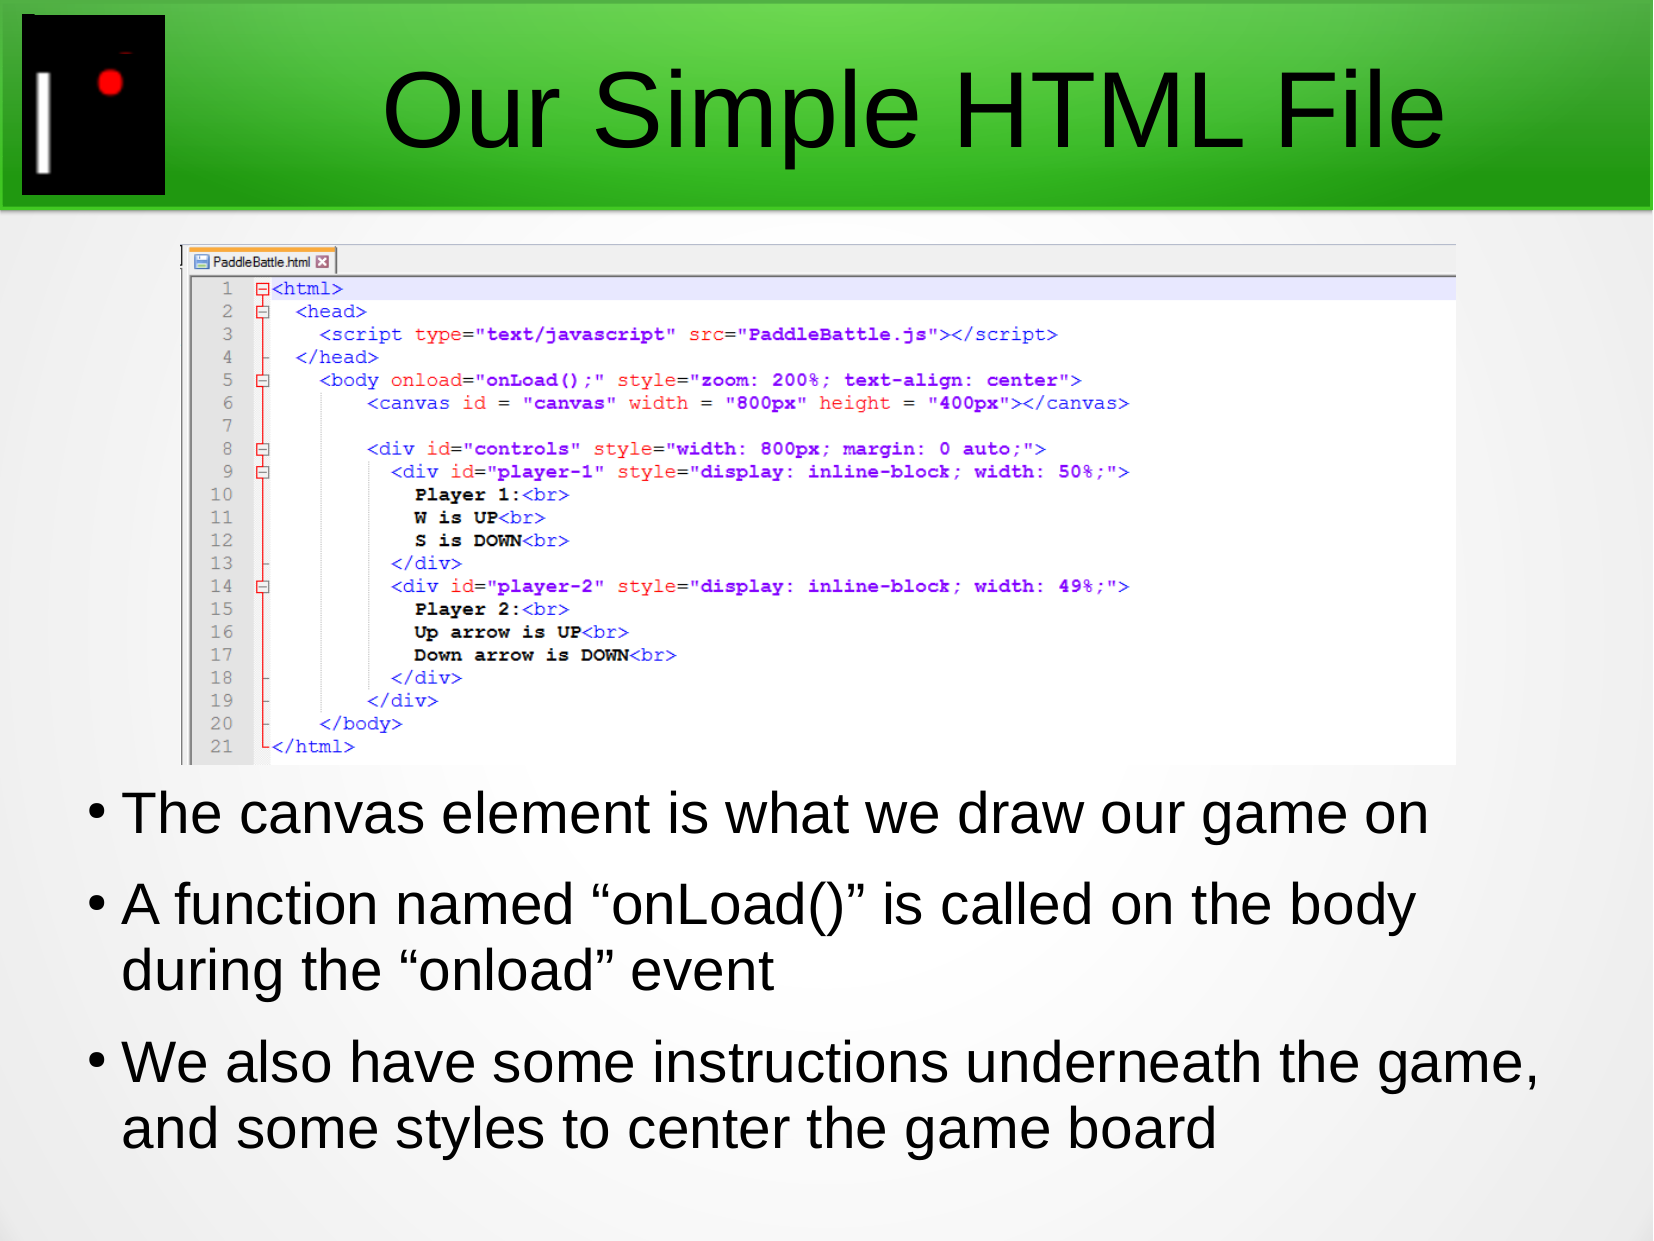

# Our Simple HTML File
The canvas element is what we draw our game on
A function named “onLoad()” is called on the body during the “onload” event
We also have some instructions underneath the game, and some styles to center the game board